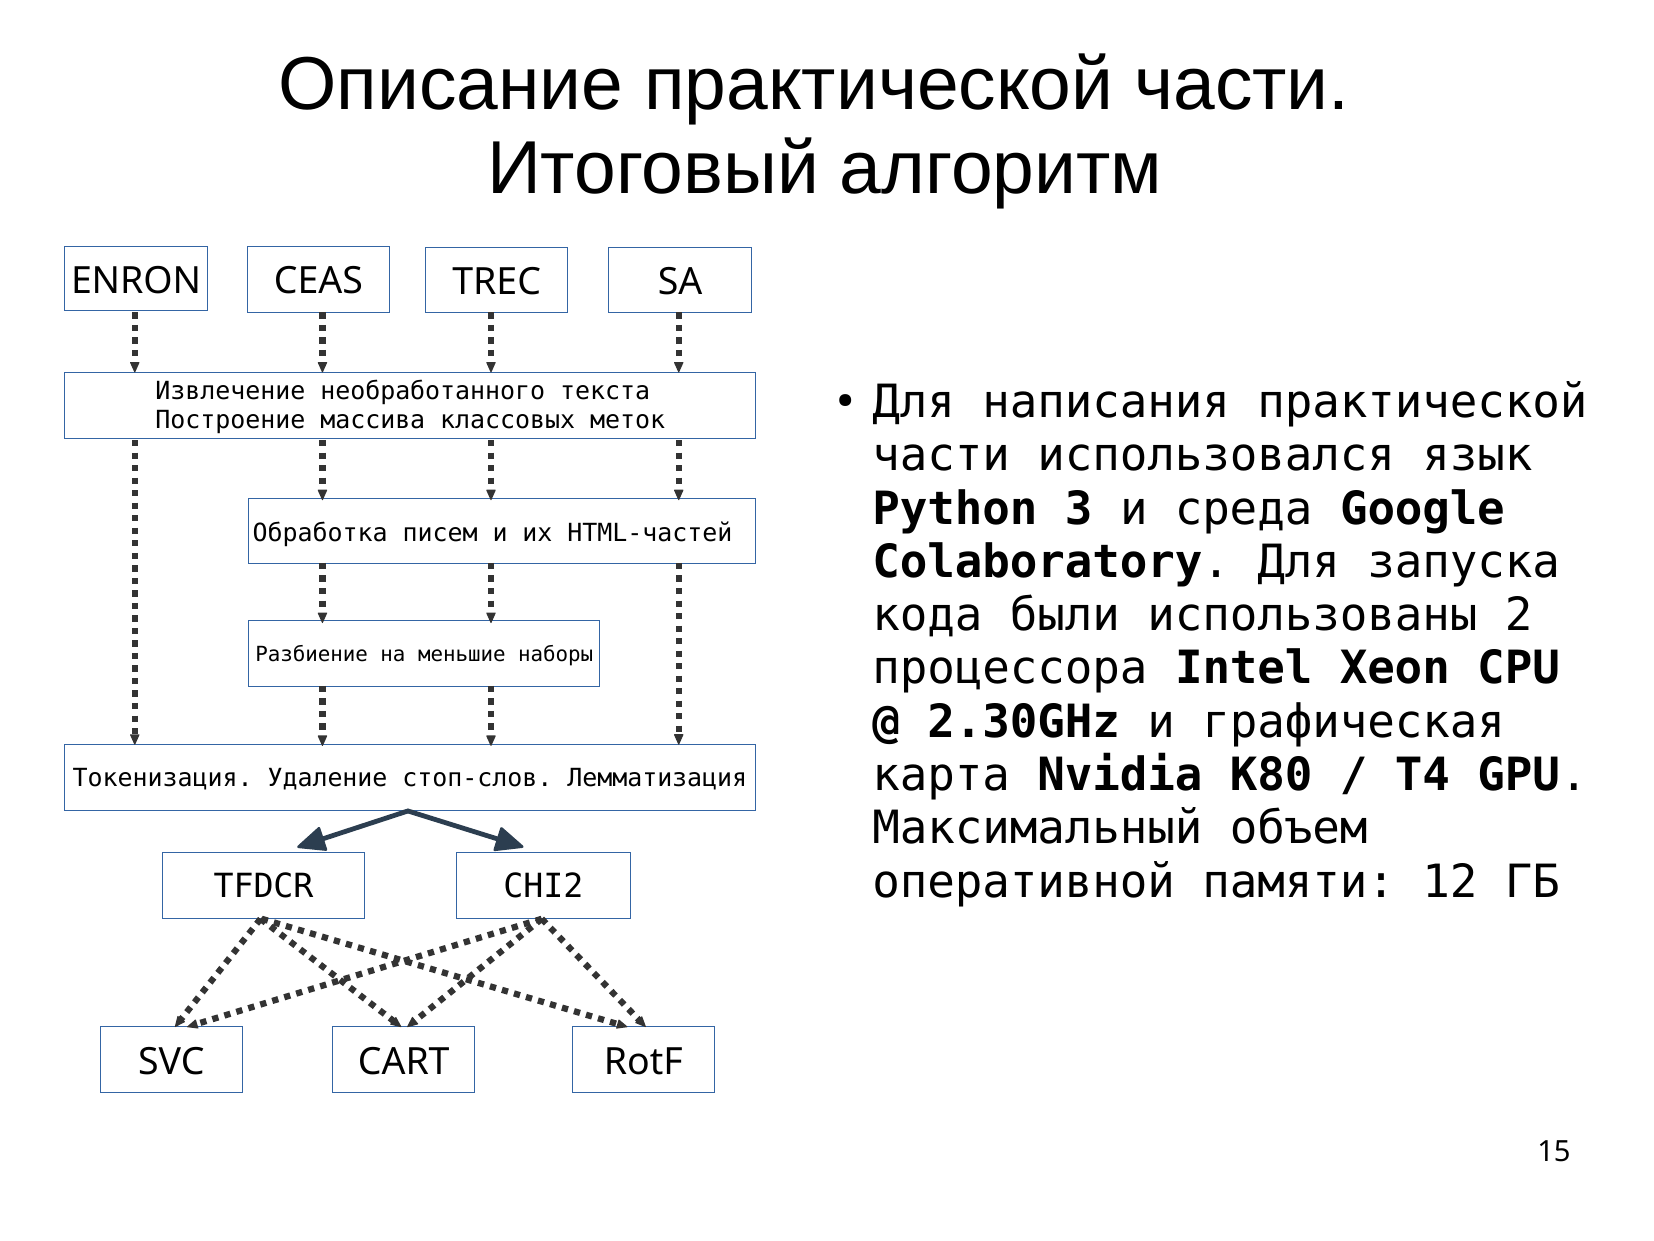

# Описание практической части. Итоговый алгоритм
ENRON
CEAS
TREC
SA
Для написания практической части использовался язык Python 3 и среда Google Colaboratory. Для запуска кода были использованы 2 процессора Intel Xeon CPU @ 2.30GHz и графическая карта Nvidia K80 / T4 GPU. Максимальный объем оперативной памяти: 12 ГБ
Извлечение необработанного текста
Построение массива классовых меток
Обработка писем и их HTML-частей
Разбиение на меньшие наборы
Токенизация. Удаление стоп-слов. Лемматизация
TFDCR
CHI2
SVC
CART
RotF
15
Москва, 2020 г.